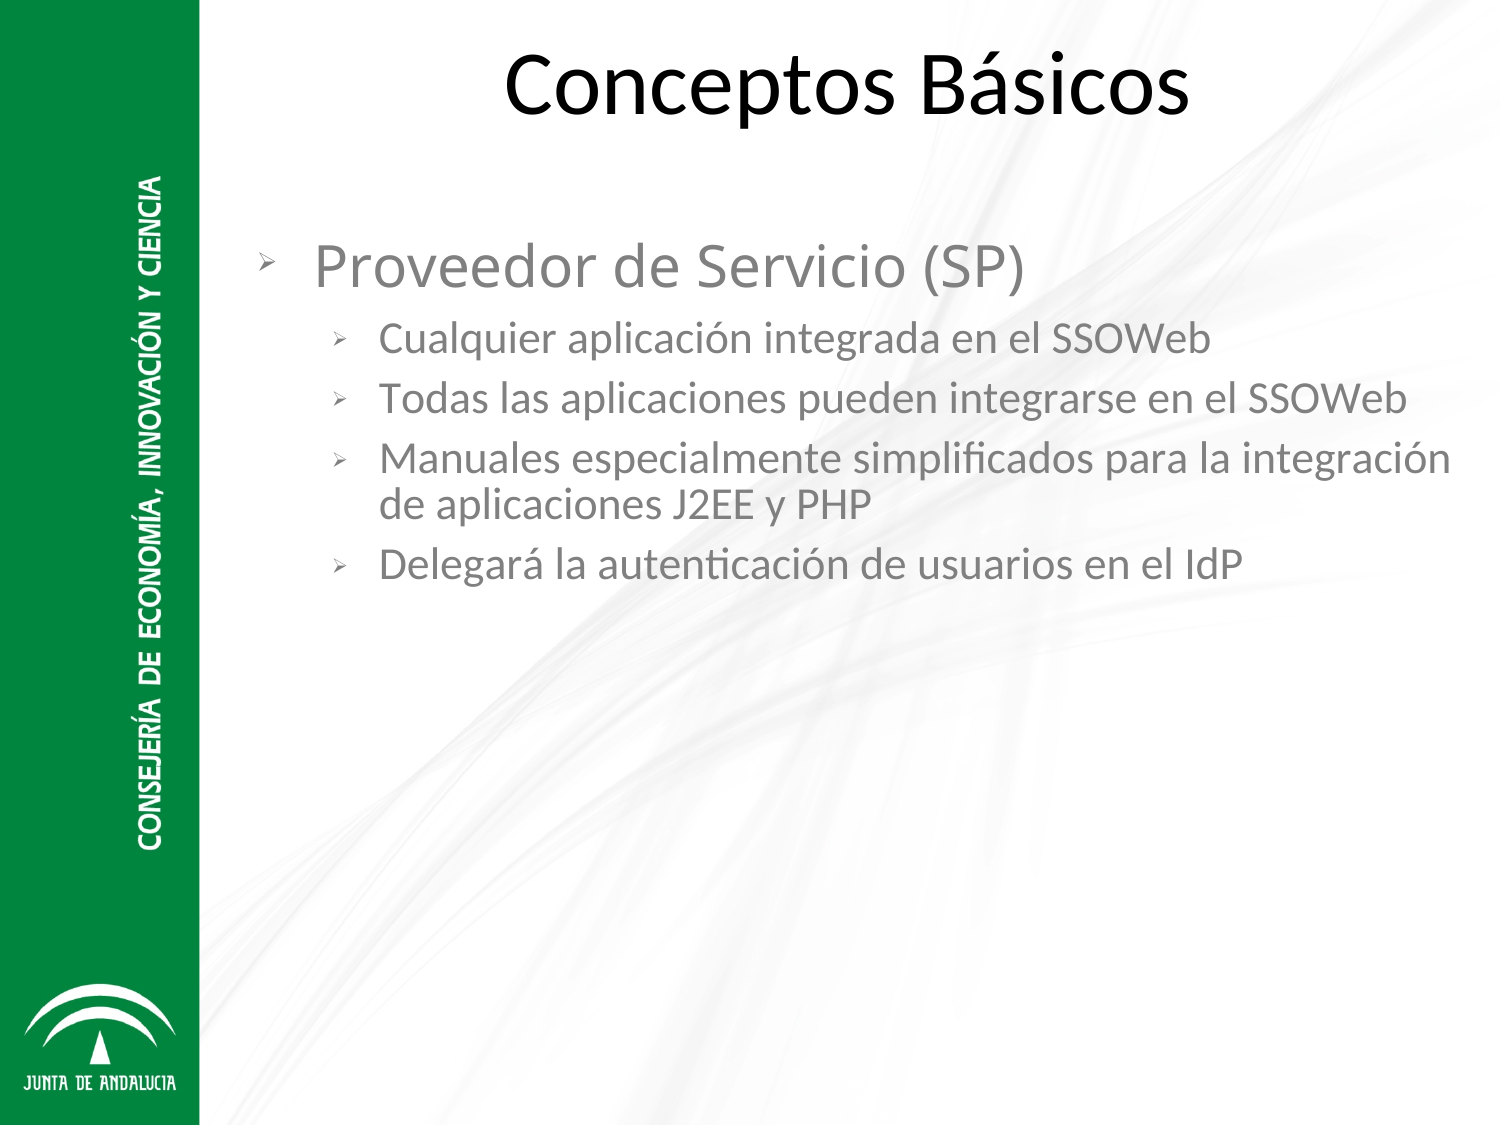

# Conceptos Básicos
Proveedor de Servicio (SP)
Cualquier aplicación integrada en el SSOWeb
Todas las aplicaciones pueden integrarse en el SSOWeb
Manuales especialmente simplificados para la integración de aplicaciones J2EE y PHP
Delegará la autenticación de usuarios en el IdP